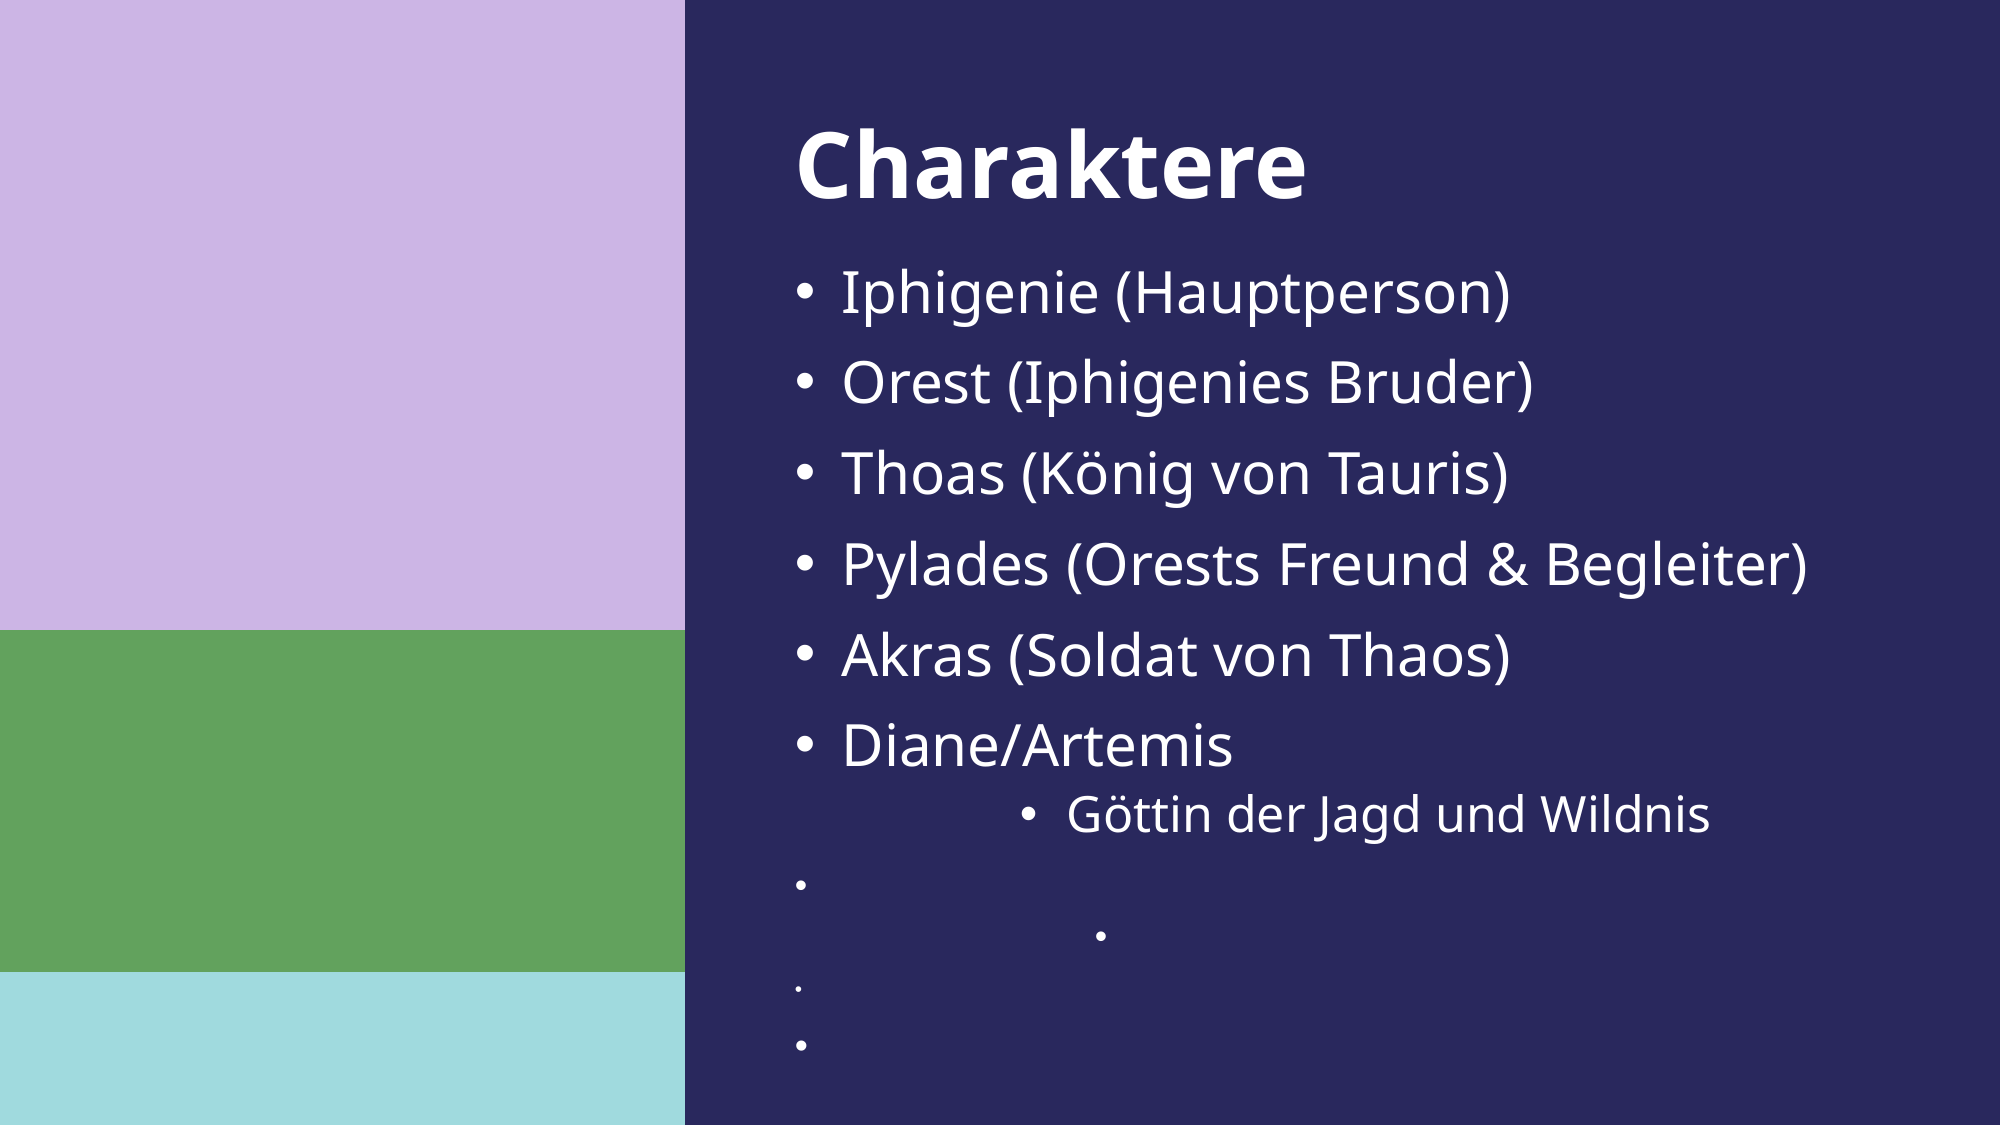

# Charaktere
Iphigenie (Hauptperson)
Orest (Iphigenies Bruder)
Thoas (König von Tauris)
Pylades (Orests Freund & Begleiter)
Akras (Soldat von Thaos)
Diane/Artemis
Göttin der Jagd und Wildnis